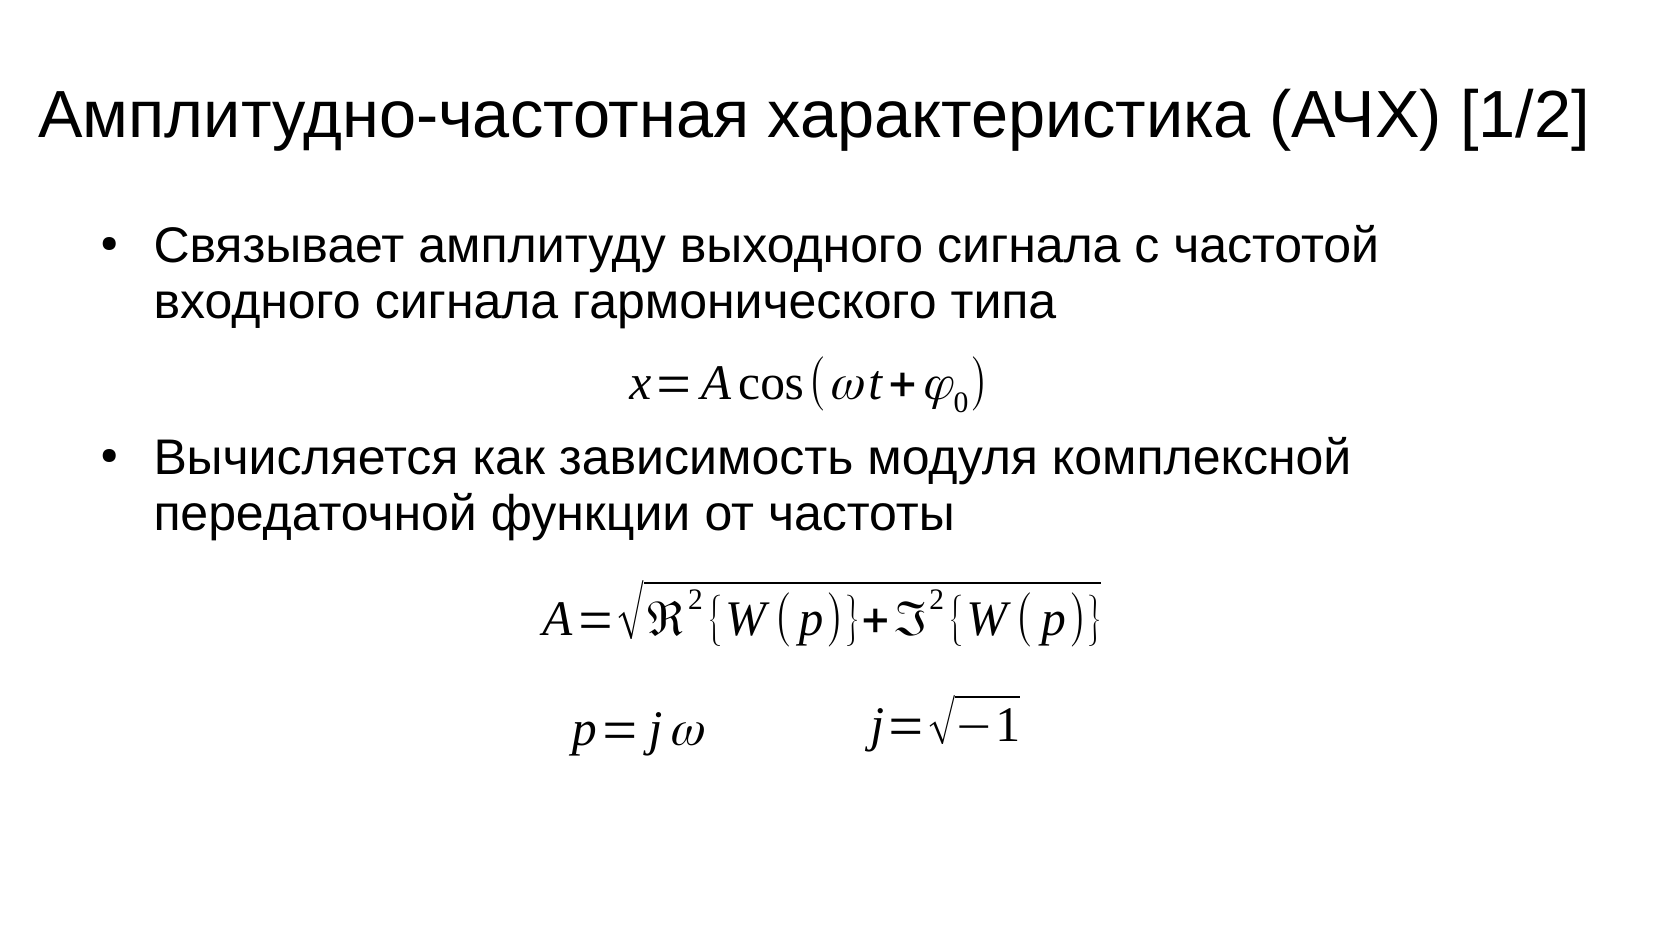

# Амплитудно-частотная характеристика (АЧХ) [1/2]
Связывает амплитуду выходного сигнала с частотой входного сигнала гармонического типа
Вычисляется как зависимость модуля комплексной передаточной функции от частоты